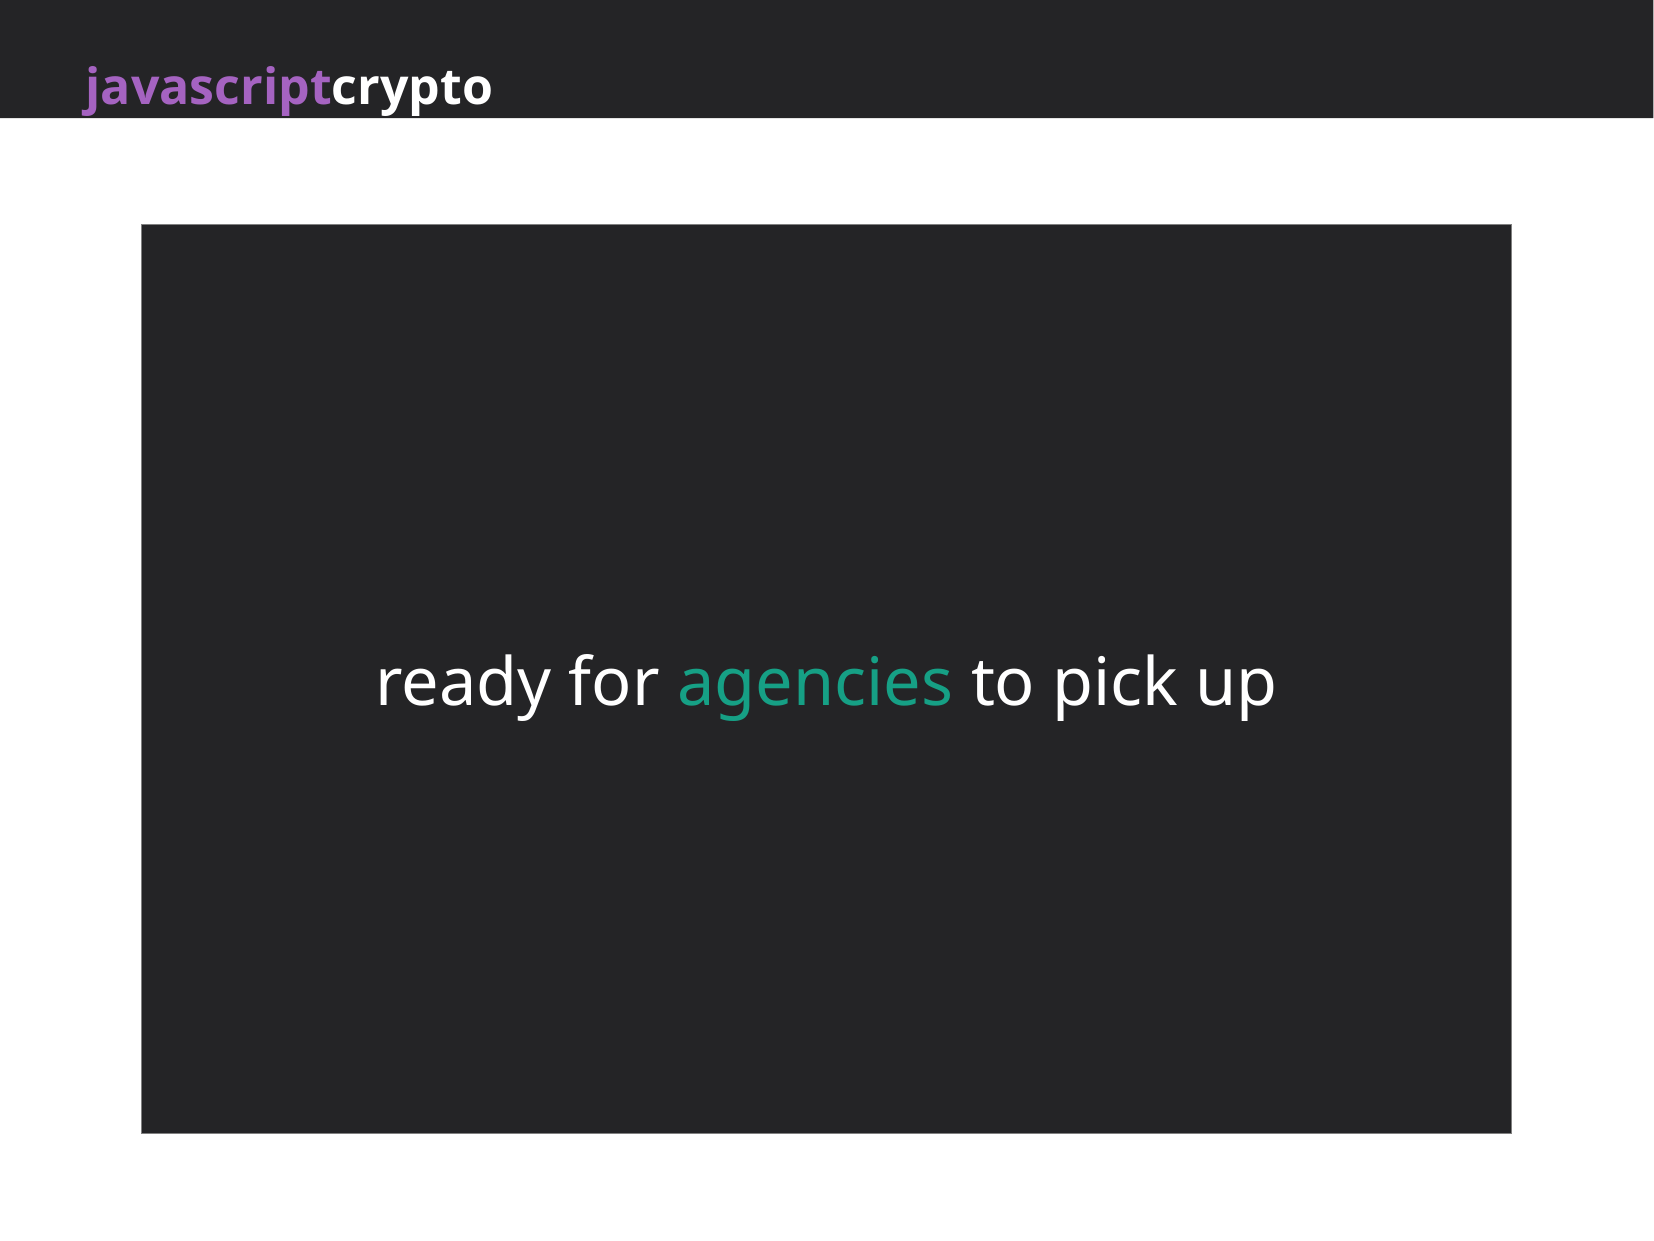

javascriptcrypto
ready for agencies to pick up
they store it in plain text
even if companies provide perfect crypto